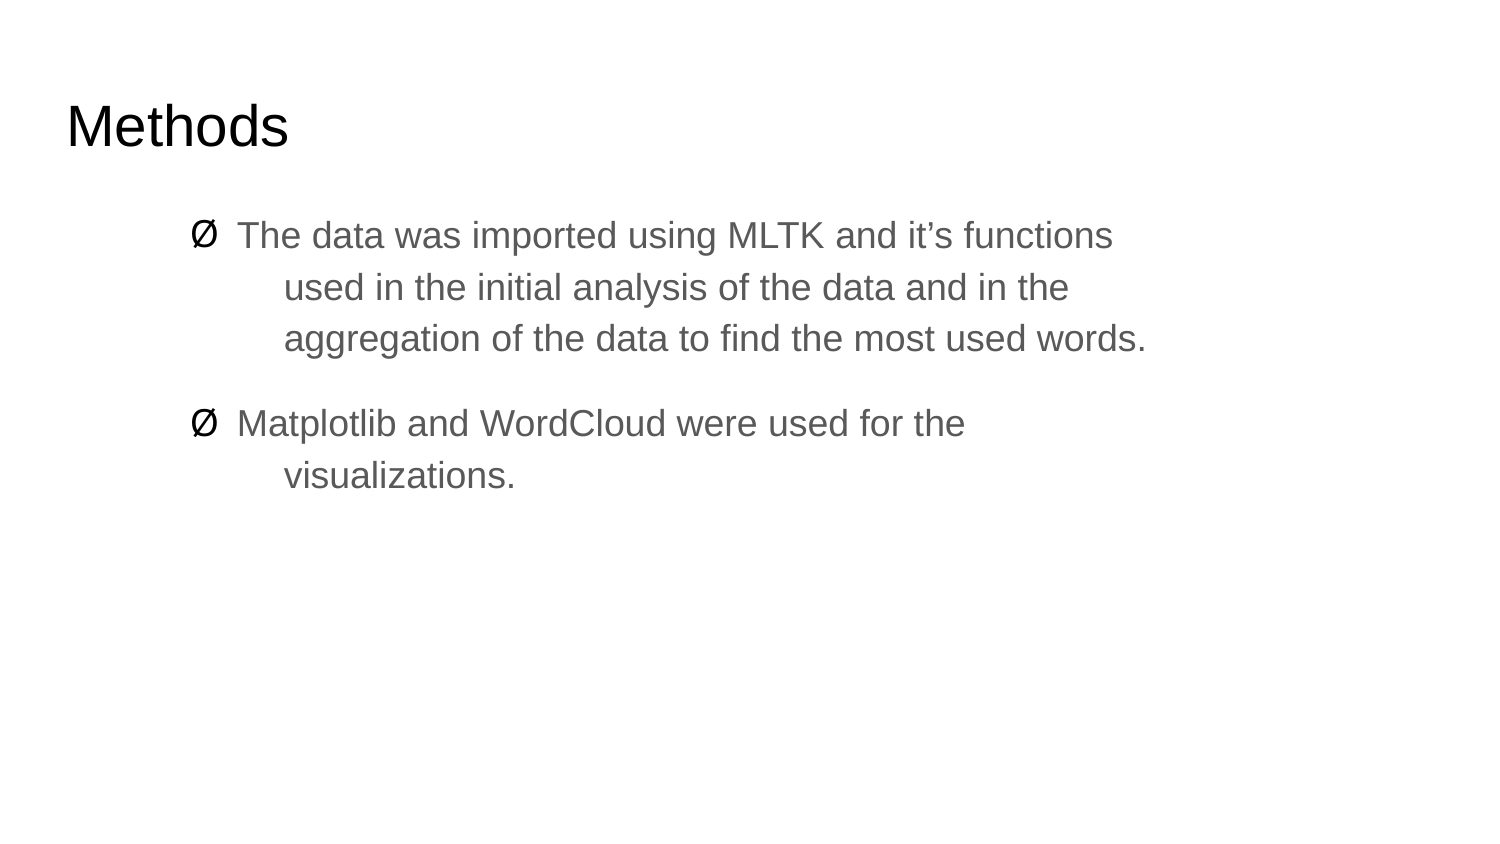

# Methods
The data was imported using MLTK and it’s functions used in the initial analysis of the data and in the aggregation of the data to find the most used words.
Matplotlib and WordCloud were used for the visualizations.